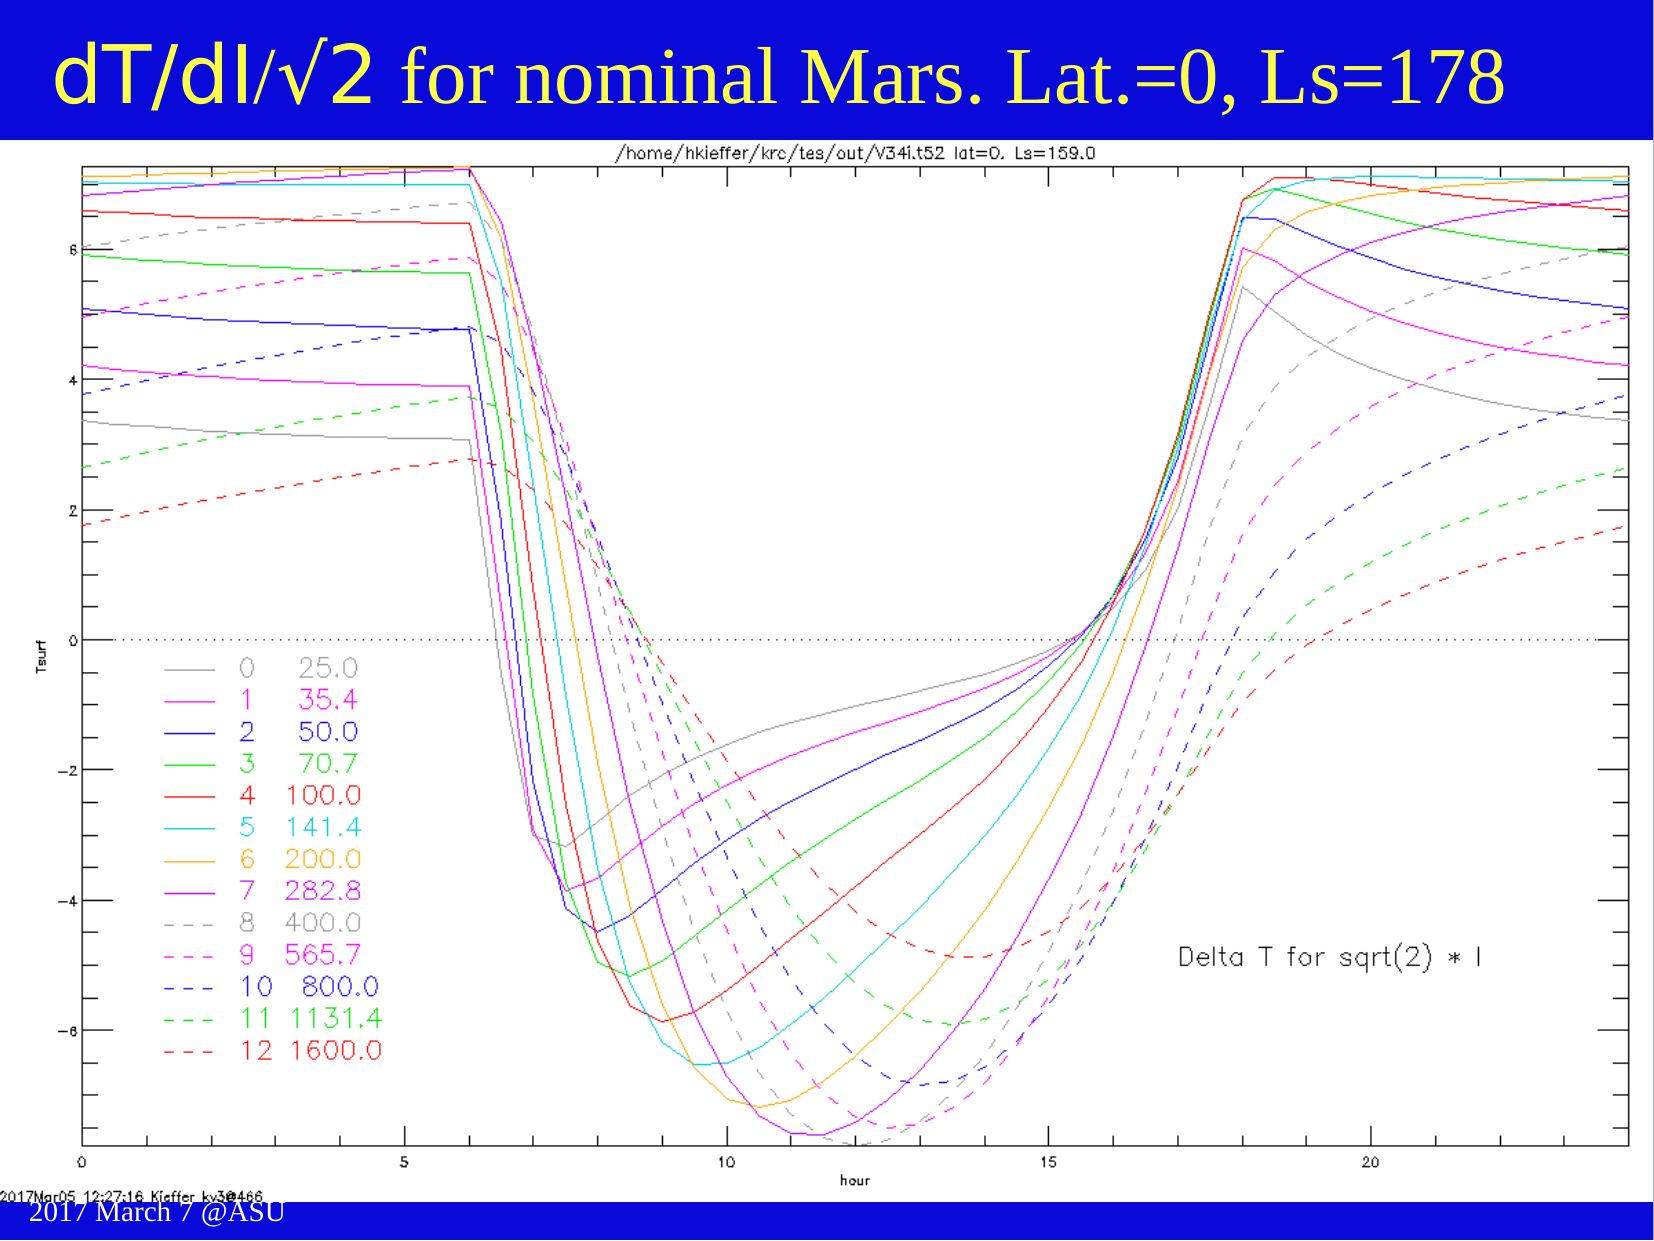

# dT/dI/√2 for nominal Mars. Lat.=0, Ls=178